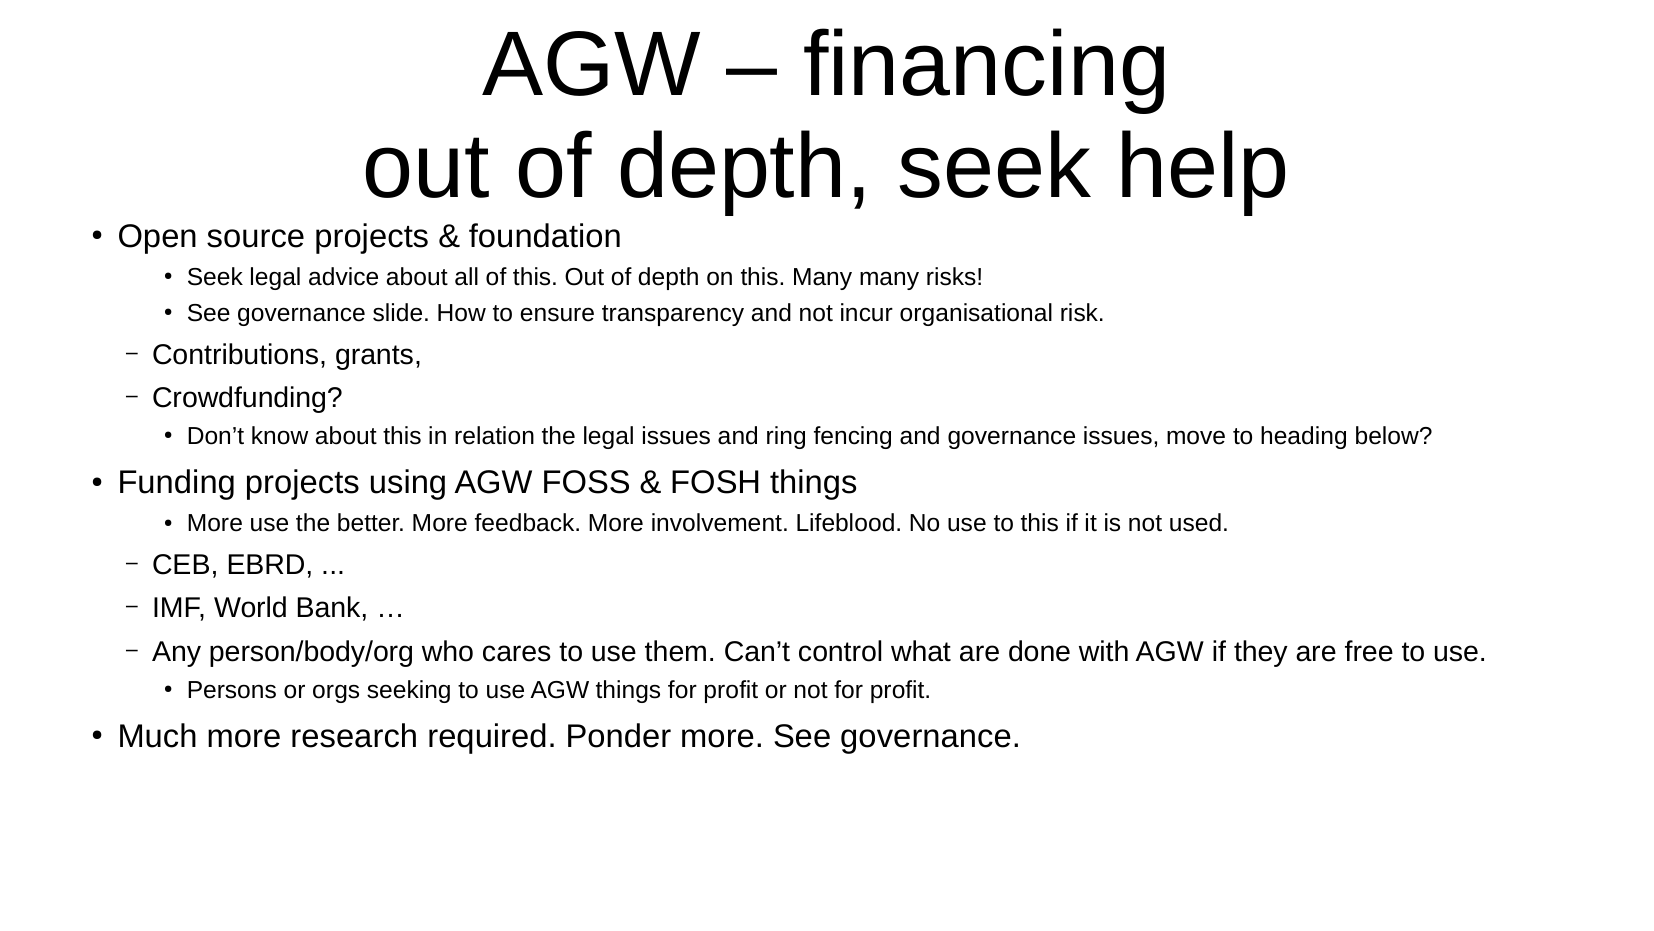

# AGW – financing out of depth, seek help
Open source projects & foundation
Seek legal advice about all of this. Out of depth on this. Many many risks!
See governance slide. How to ensure transparency and not incur organisational risk.
Contributions, grants,
Crowdfunding?
Don’t know about this in relation the legal issues and ring fencing and governance issues, move to heading below?
Funding projects using AGW FOSS & FOSH things
More use the better. More feedback. More involvement. Lifeblood. No use to this if it is not used.
CEB, EBRD, ...
IMF, World Bank, …
Any person/body/org who cares to use them. Can’t control what are done with AGW if they are free to use.
Persons or orgs seeking to use AGW things for profit or not for profit.
Much more research required. Ponder more. See governance.